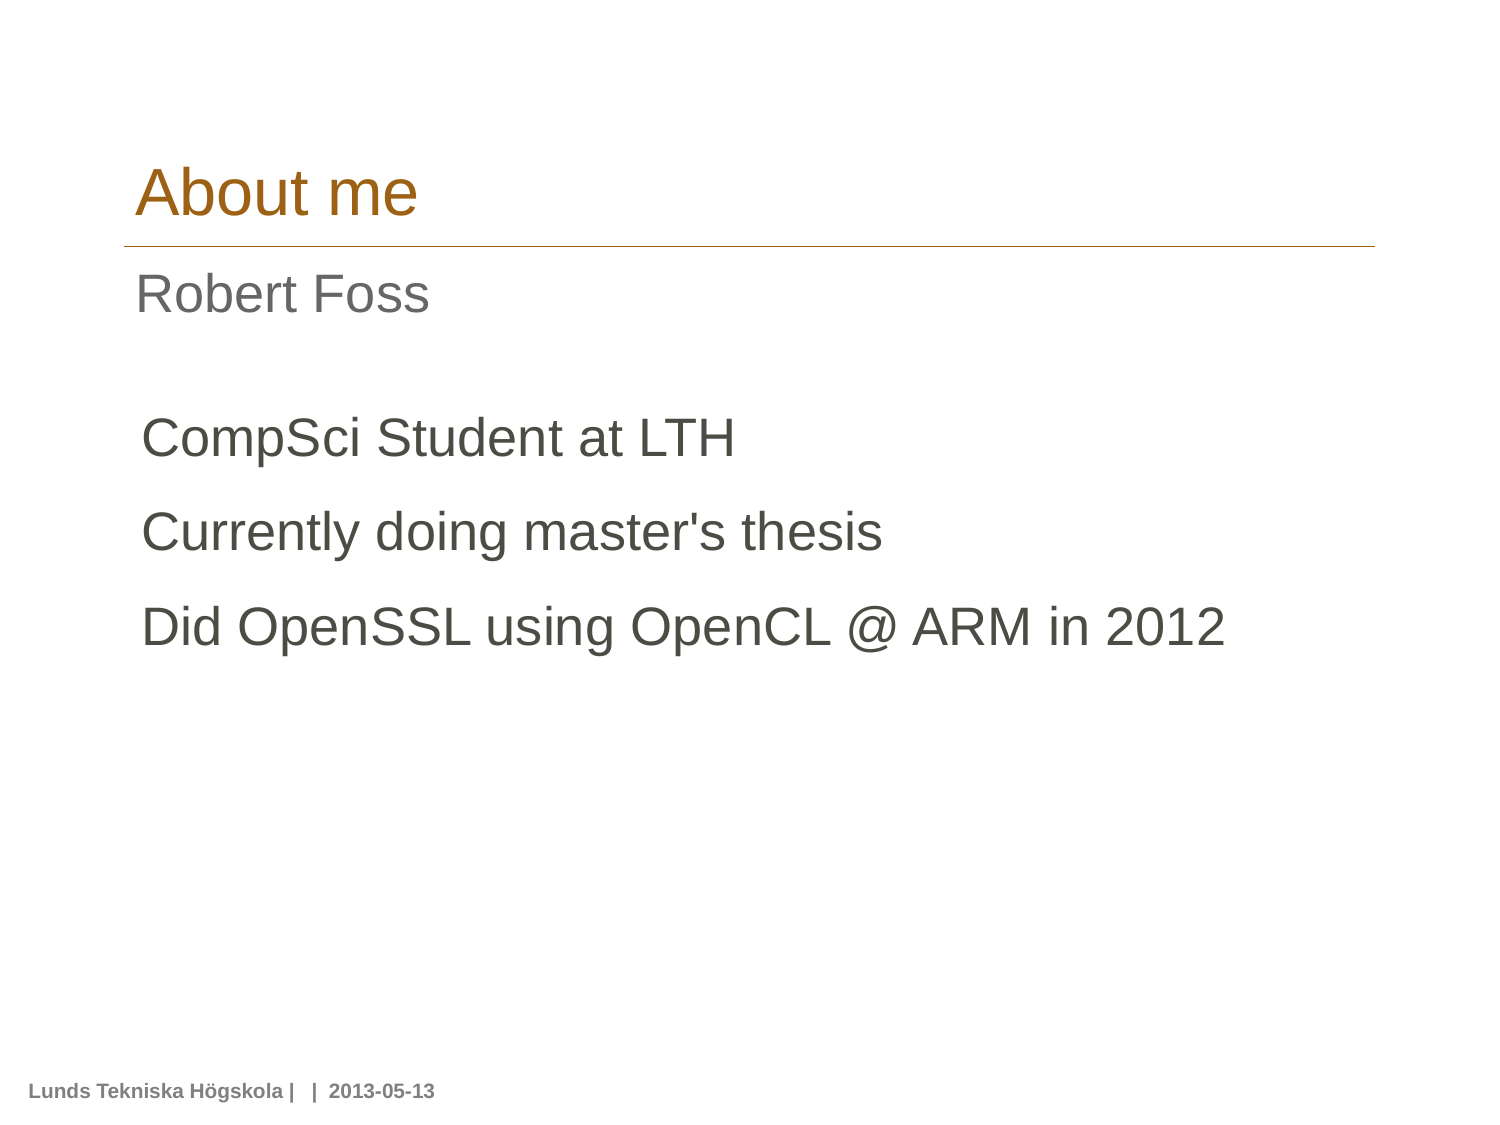

# About me
Robert Foss
CompSci Student at LTH
Currently doing master's thesis
Did OpenSSL using OpenCL @ ARM in 2012